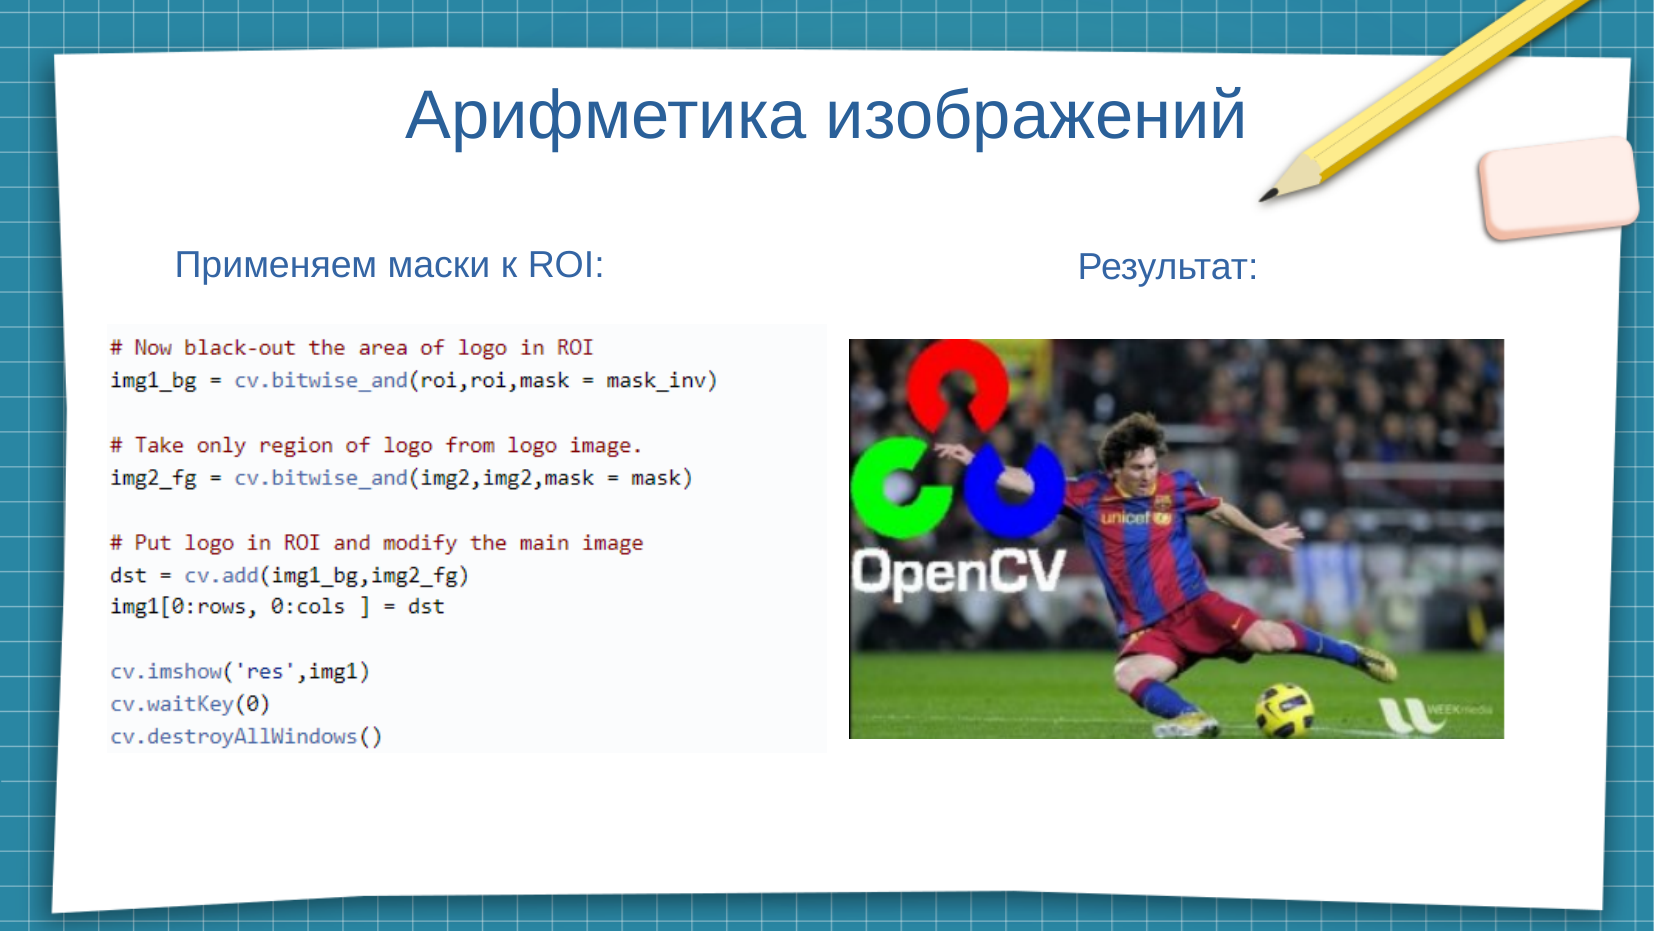

# Арифметика изображений
Применяем маски к ROI:
Результат: